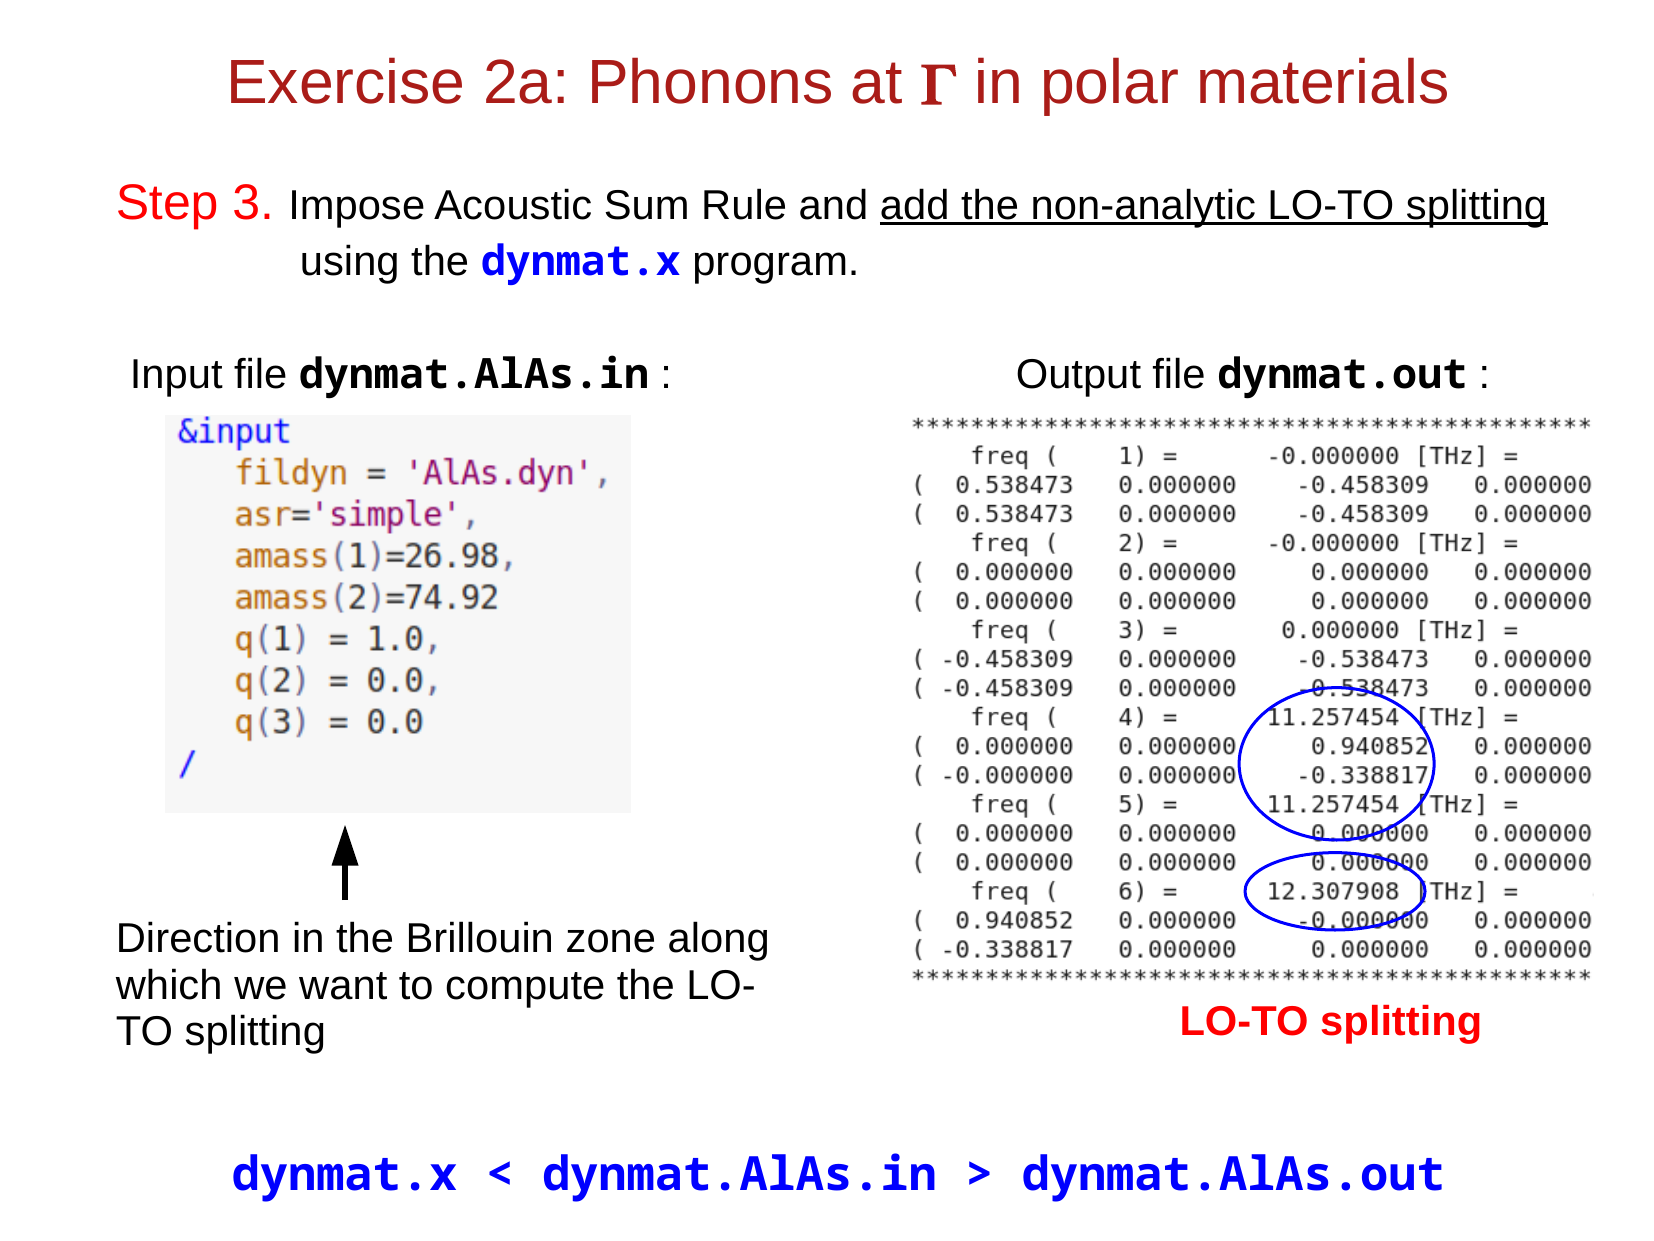

Exercise 2a: Phonons at Γ in polar materials
# Step 3. Impose Acoustic Sum Rule and add the non-analytic LO-TO splitting using the dynmat.x program.
Input file dynmat.AlAs.in :
Output file dynmat.out :
Direction in the Brillouin zone along which we want to compute the LO-TO splitting
LO-TO splitting
dynmat.x < dynmat.AlAs.in > dynmat.AlAs.out